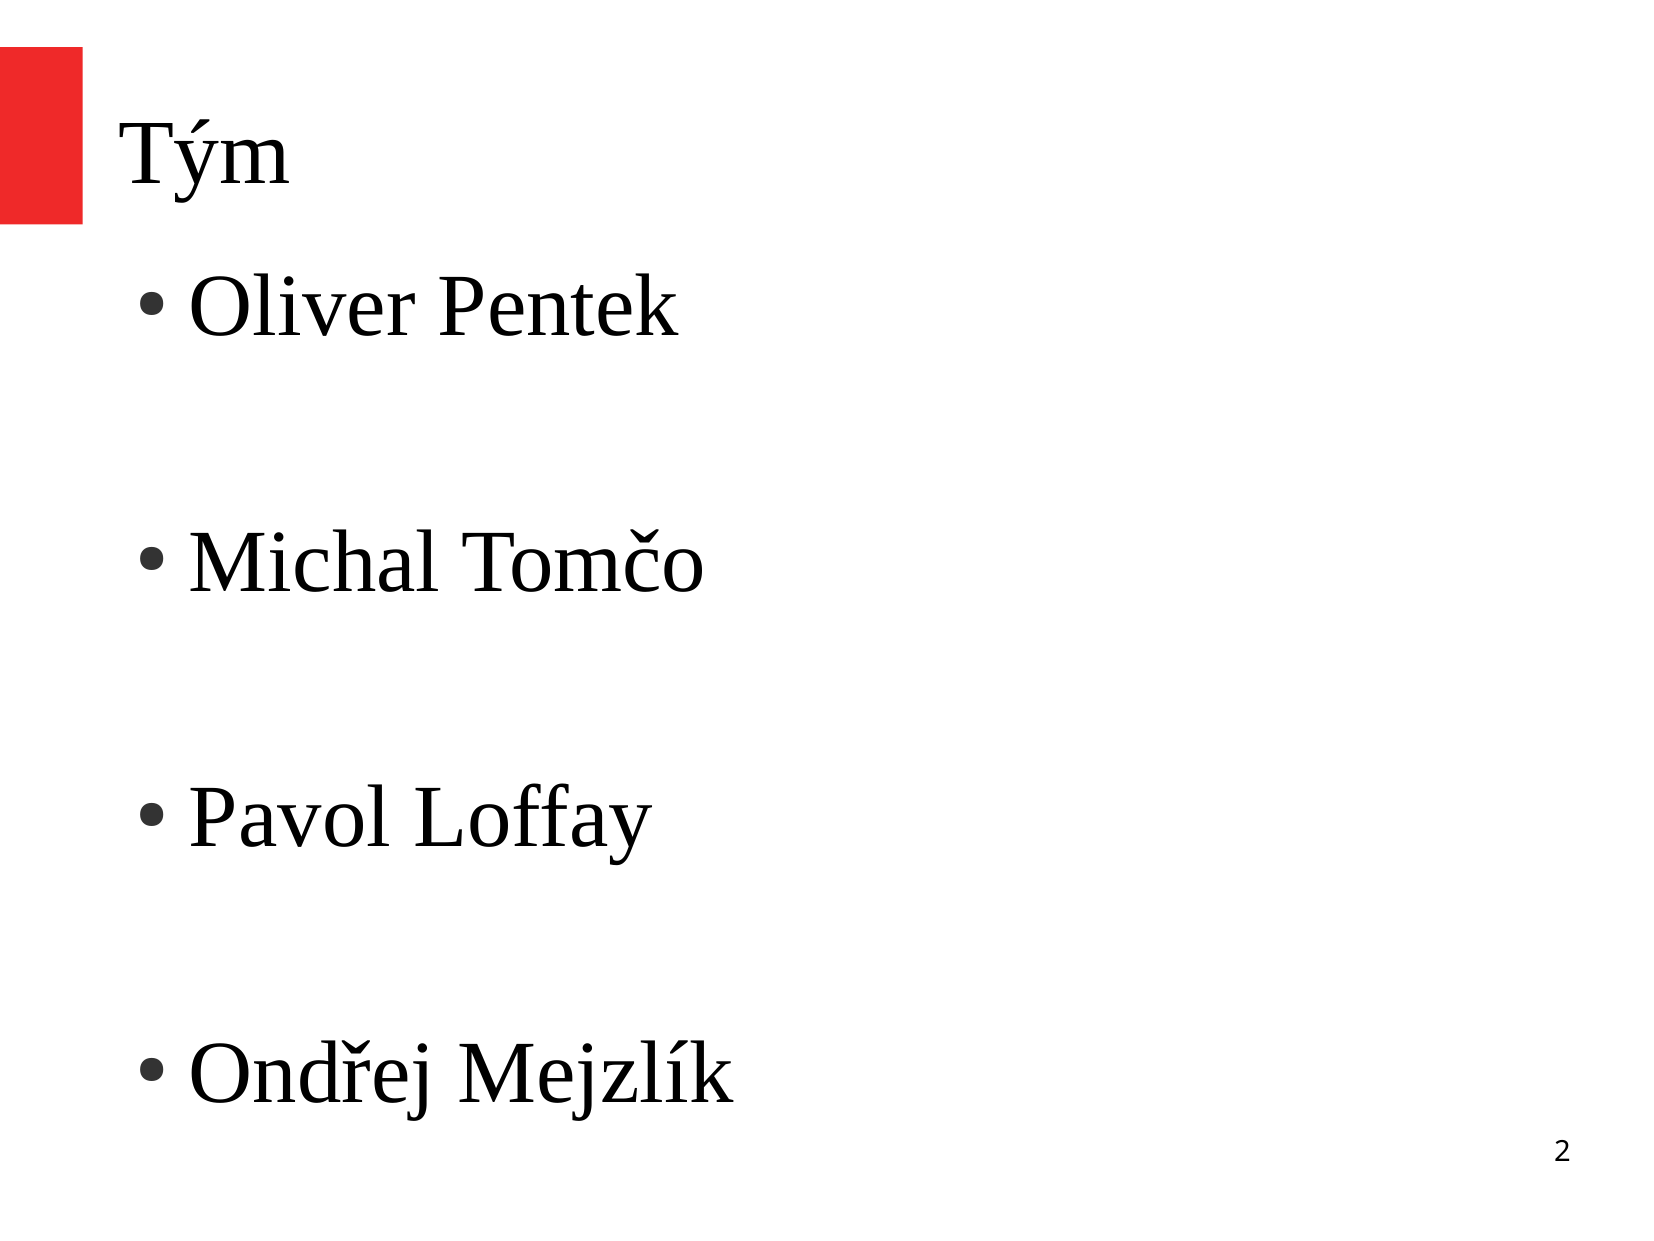

# Tým
Oliver Pentek
Michal Tomčo
Pavol Loffay
Ondřej Mejzlík
2